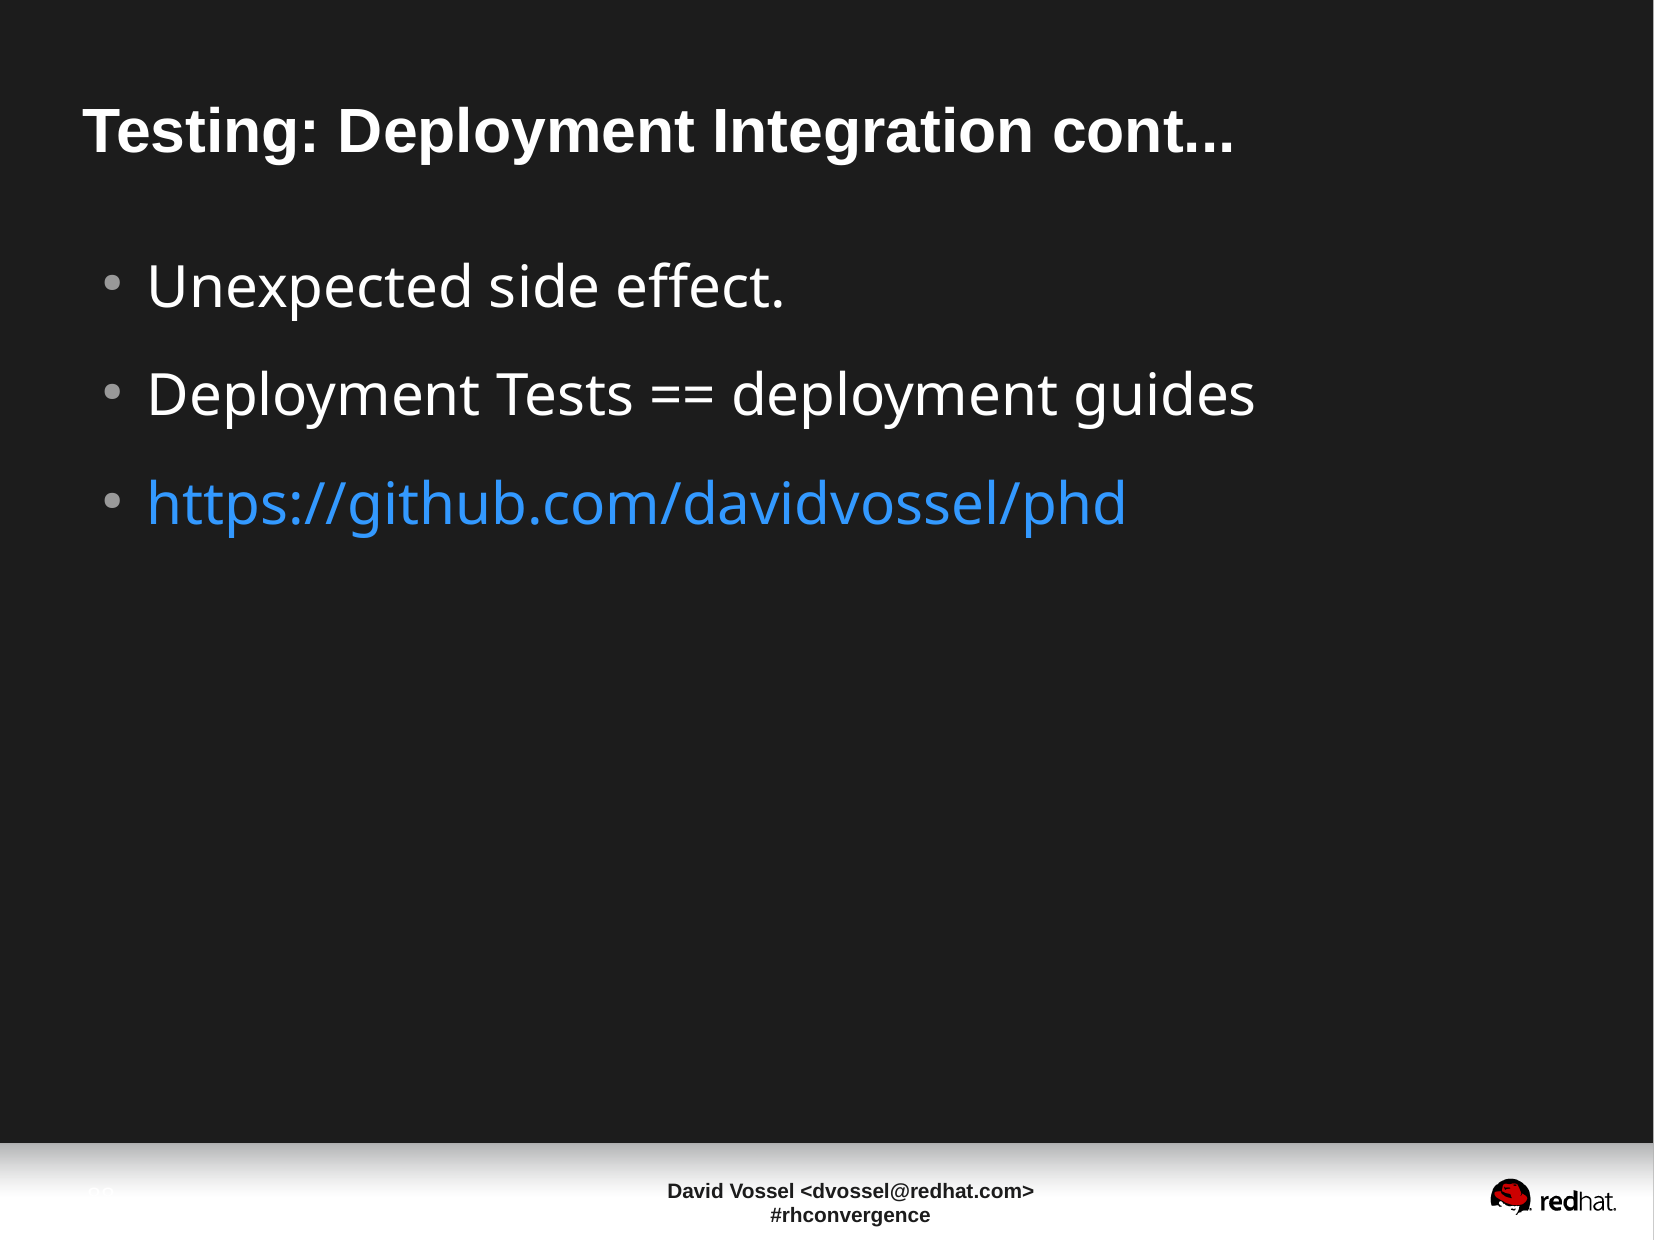

# Testing: Deployment Integration cont...
Unexpected side effect.
Deployment Tests == deployment guides
https://github.com/davidvossel/phd